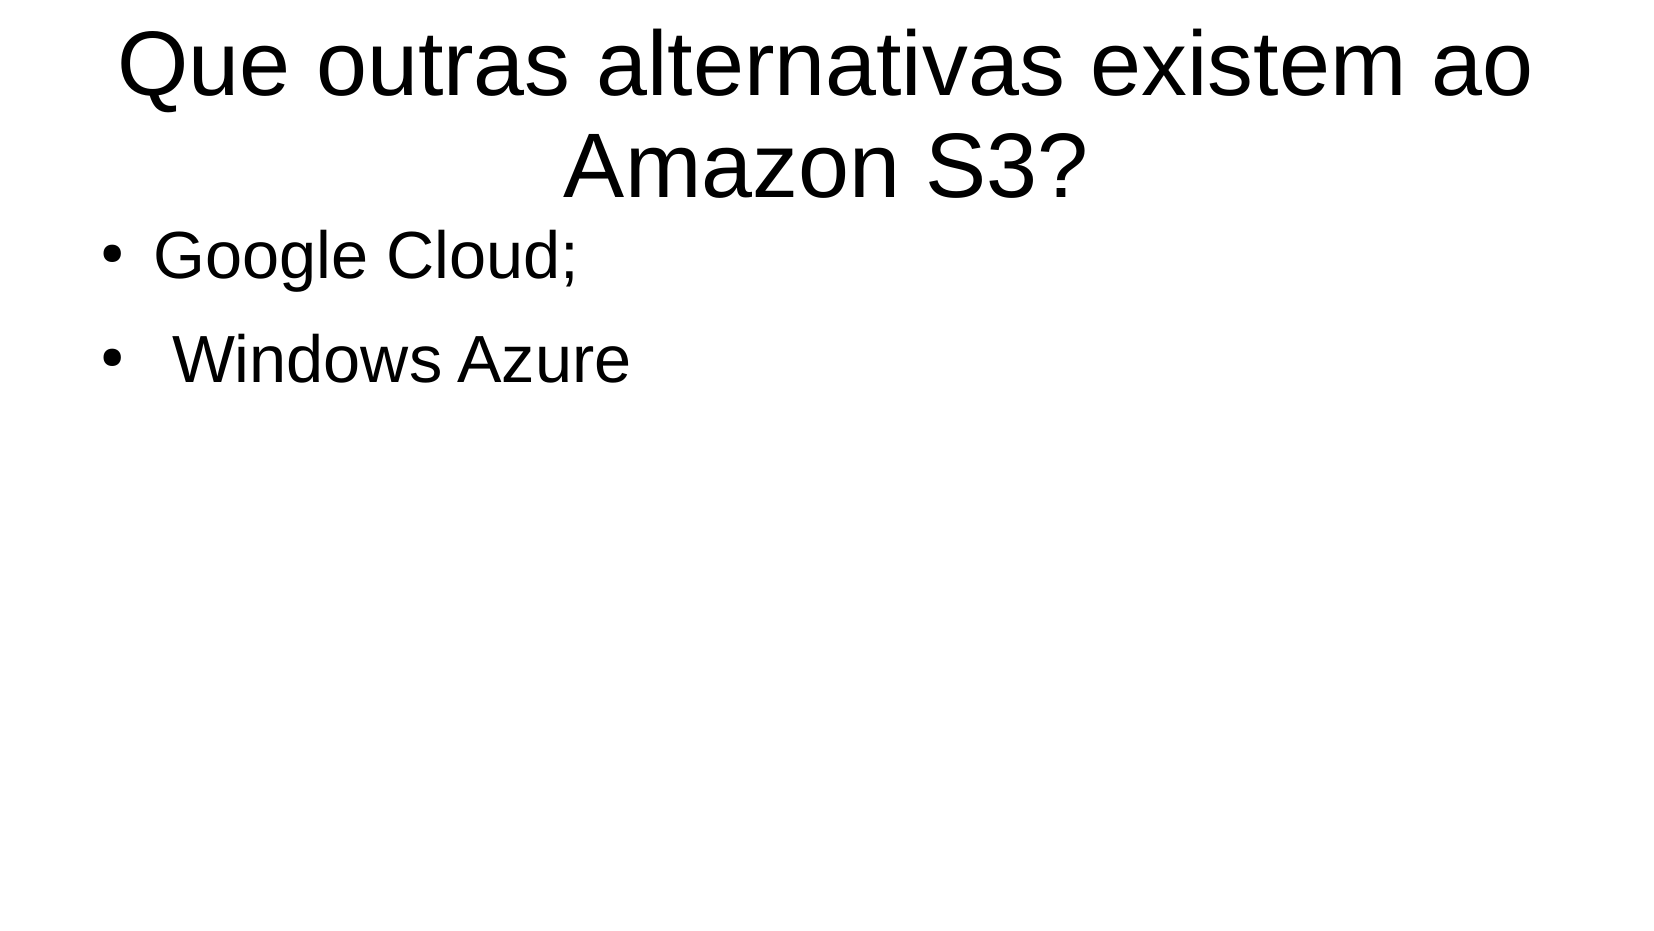

# Que outras alternativas existem ao Amazon S3?
Google Cloud;
 Windows Azure